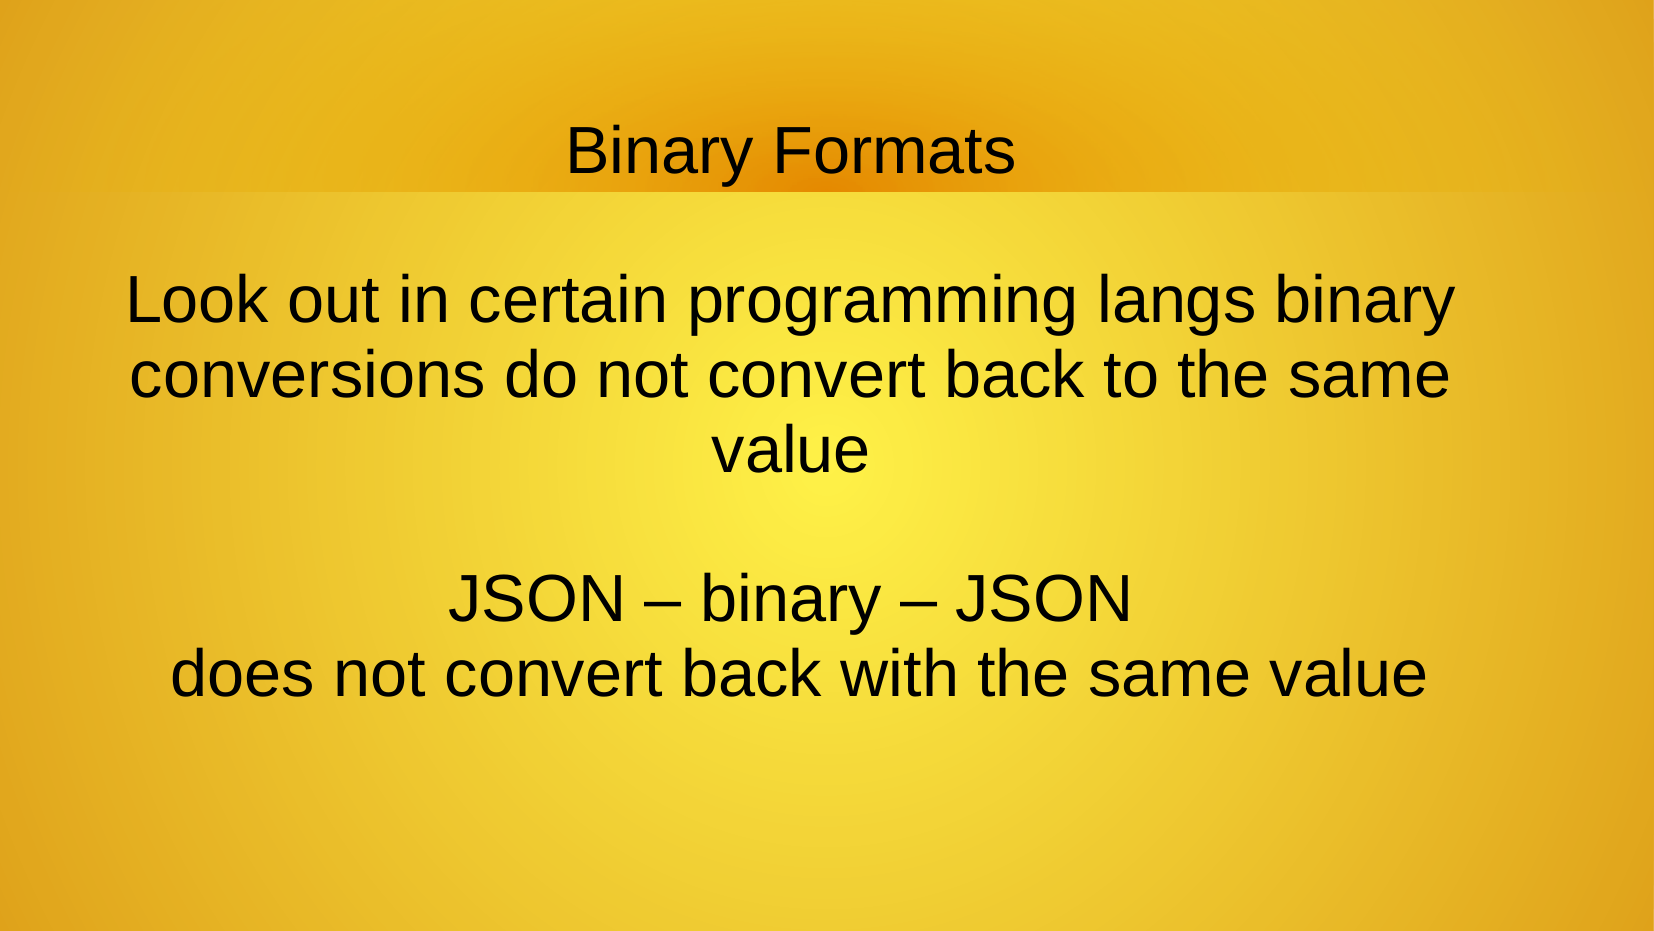

# Binary Formats
Look out in certain programming langs binary conversions do not convert back to the same value
JSON – binary – JSON
 does not convert back with the same value